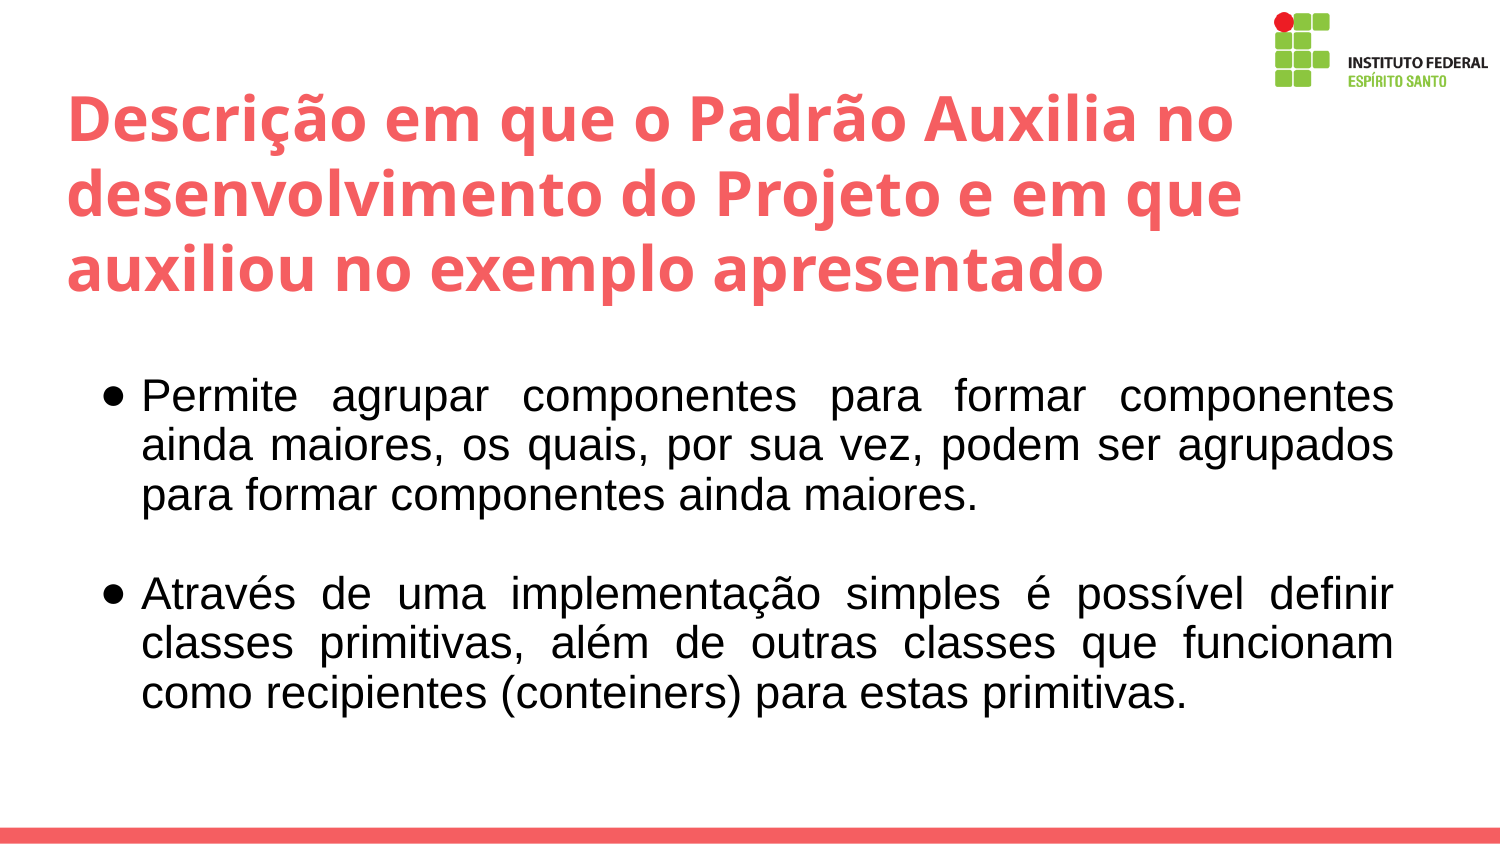

# Descrição em que o Padrão Auxilia no desenvolvimento do Projeto e em que auxiliou no exemplo apresentado
Permite agrupar componentes para formar componentes ainda maiores, os quais, por sua vez, podem ser agrupados para formar componentes ainda maiores.
Através de uma implementação simples é possível definir classes primitivas, além de outras classes que funcionam como recipientes (conteiners) para estas primitivas.